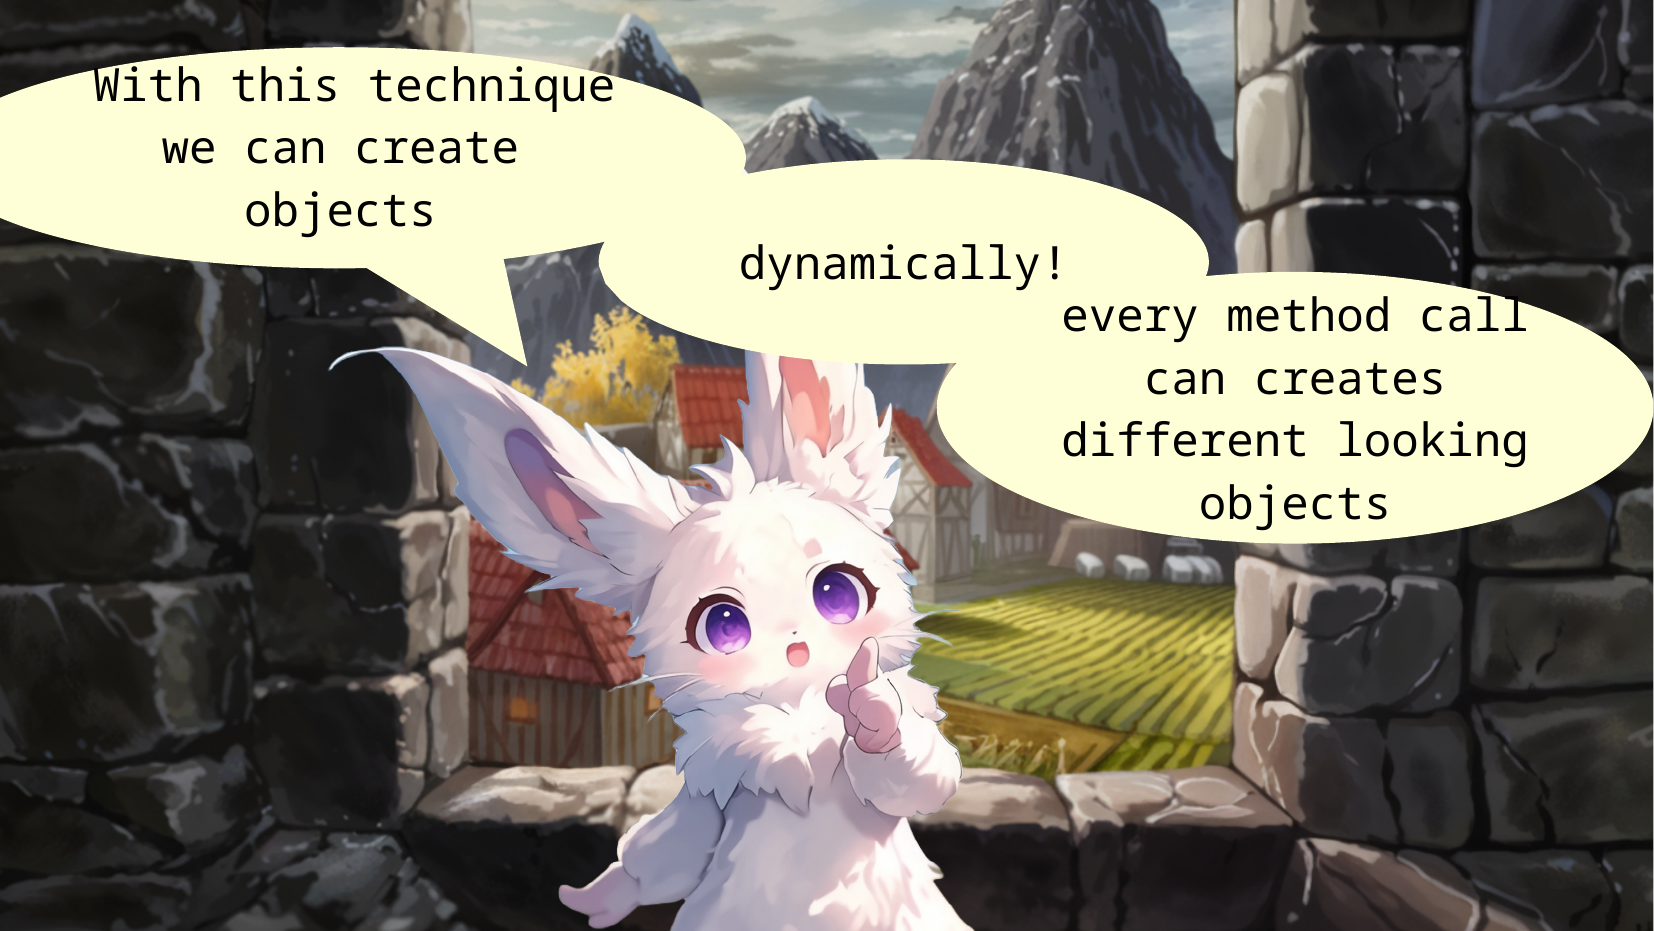

With this technique we can create objects
dynamically!
every method call can creates different looking objects